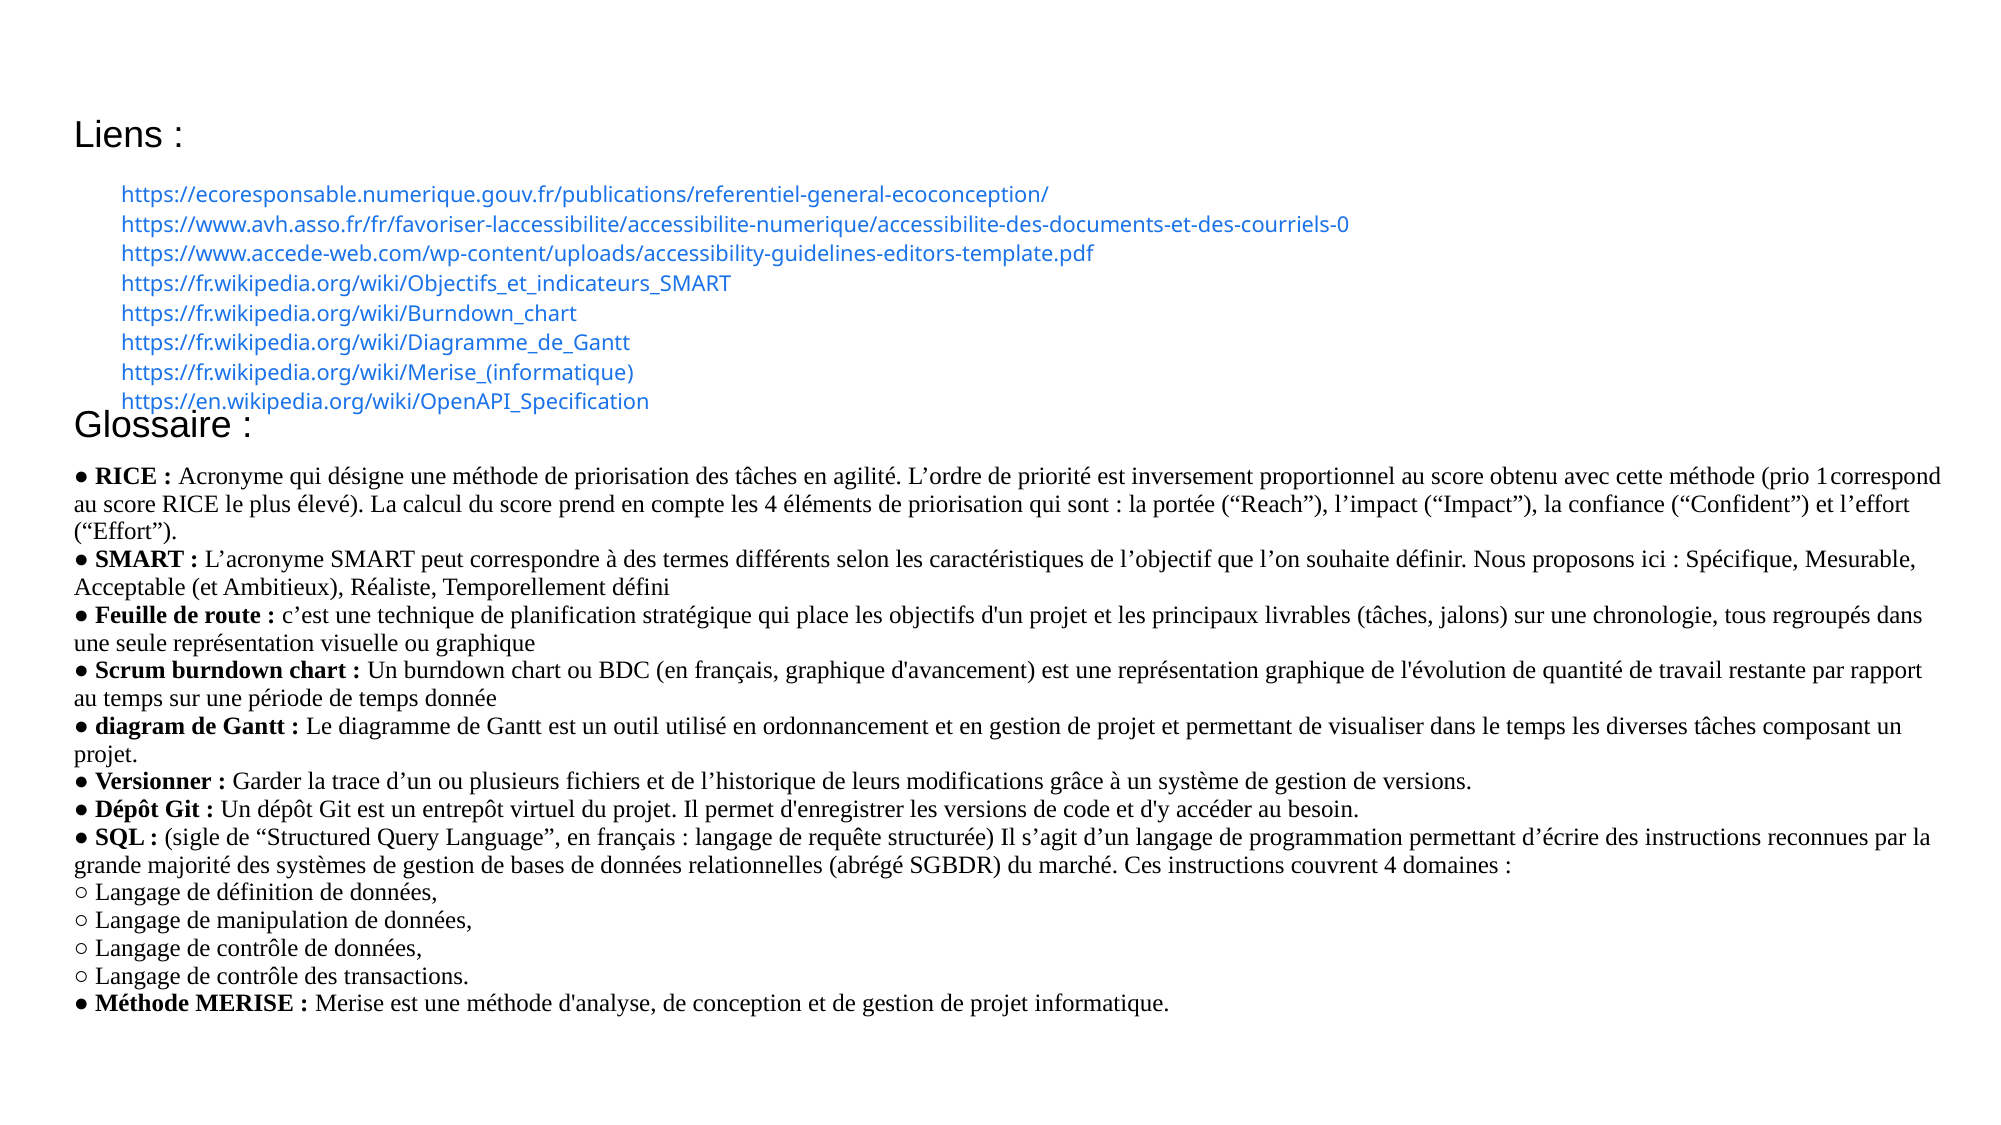

Liens :
https://ecoresponsable.numerique.gouv.fr/publications/referentiel-general-ecoconception/
https://www.avh.asso.fr/fr/favoriser-laccessibilite/accessibilite-numerique/accessibilite-des-documents-et-des-courriels-0
https://www.accede-web.com/wp-content/uploads/accessibility-guidelines-editors-template.pdf
https://fr.wikipedia.org/wiki/Objectifs_et_indicateurs_SMART
https://fr.wikipedia.org/wiki/Burndown_chart
https://fr.wikipedia.org/wiki/Diagramme_de_Gantt
https://fr.wikipedia.org/wiki/Merise_(informatique)
https://en.wikipedia.org/wiki/OpenAPI_Specification
Glossaire :
● RICE : Acronyme qui désigne une méthode de priorisation des tâches en agilité. L’ordre de priorité est inversement proportionnel au score obtenu avec cette méthode (prio 1correspond au score RICE le plus élevé). La calcul du score prend en compte les 4 éléments de priorisation qui sont : la portée (“Reach”), l’impact (“Impact”), la confiance (“Confident”) et l’effort (“Effort”).
● SMART : L’acronyme SMART peut correspondre à des termes différents selon les caractéristiques de l’objectif que l’on souhaite définir. Nous proposons ici : Spécifique, Mesurable, Acceptable (et Ambitieux), Réaliste, Temporellement défini
● Feuille de route : c’est une technique de planification stratégique qui place les objectifs d'un projet et les principaux livrables (tâches, jalons) sur une chronologie, tous regroupés dans une seule représentation visuelle ou graphique
● Scrum burndown chart : Un burndown chart ou BDC (en français, graphique d'avancement) est une représentation graphique de l'évolution de quantité de travail restante par rapport au temps sur une période de temps donnée
● diagram de Gantt : Le diagramme de Gantt est un outil utilisé en ordonnancement et en gestion de projet et permettant de visualiser dans le temps les diverses tâches composant un projet.
● Versionner : Garder la trace d’un ou plusieurs fichiers et de l’historique de leurs modifications grâce à un système de gestion de versions.
● Dépôt Git : Un dépôt Git est un entrepôt virtuel du projet. Il permet d'enregistrer les versions de code et d'y accéder au besoin.
● SQL : (sigle de “Structured Query Language”, en français : langage de requête structurée) Il s’agit d’un langage de programmation permettant d’écrire des instructions reconnues par la grande majorité des systèmes de gestion de bases de données relationnelles (abrégé SGBDR) du marché. Ces instructions couvrent 4 domaines :
○ Langage de définition de données,
○ Langage de manipulation de données,
○ Langage de contrôle de données,
○ Langage de contrôle des transactions.
● Méthode MERISE : Merise est une méthode d'analyse, de conception et de gestion de projet informatique.